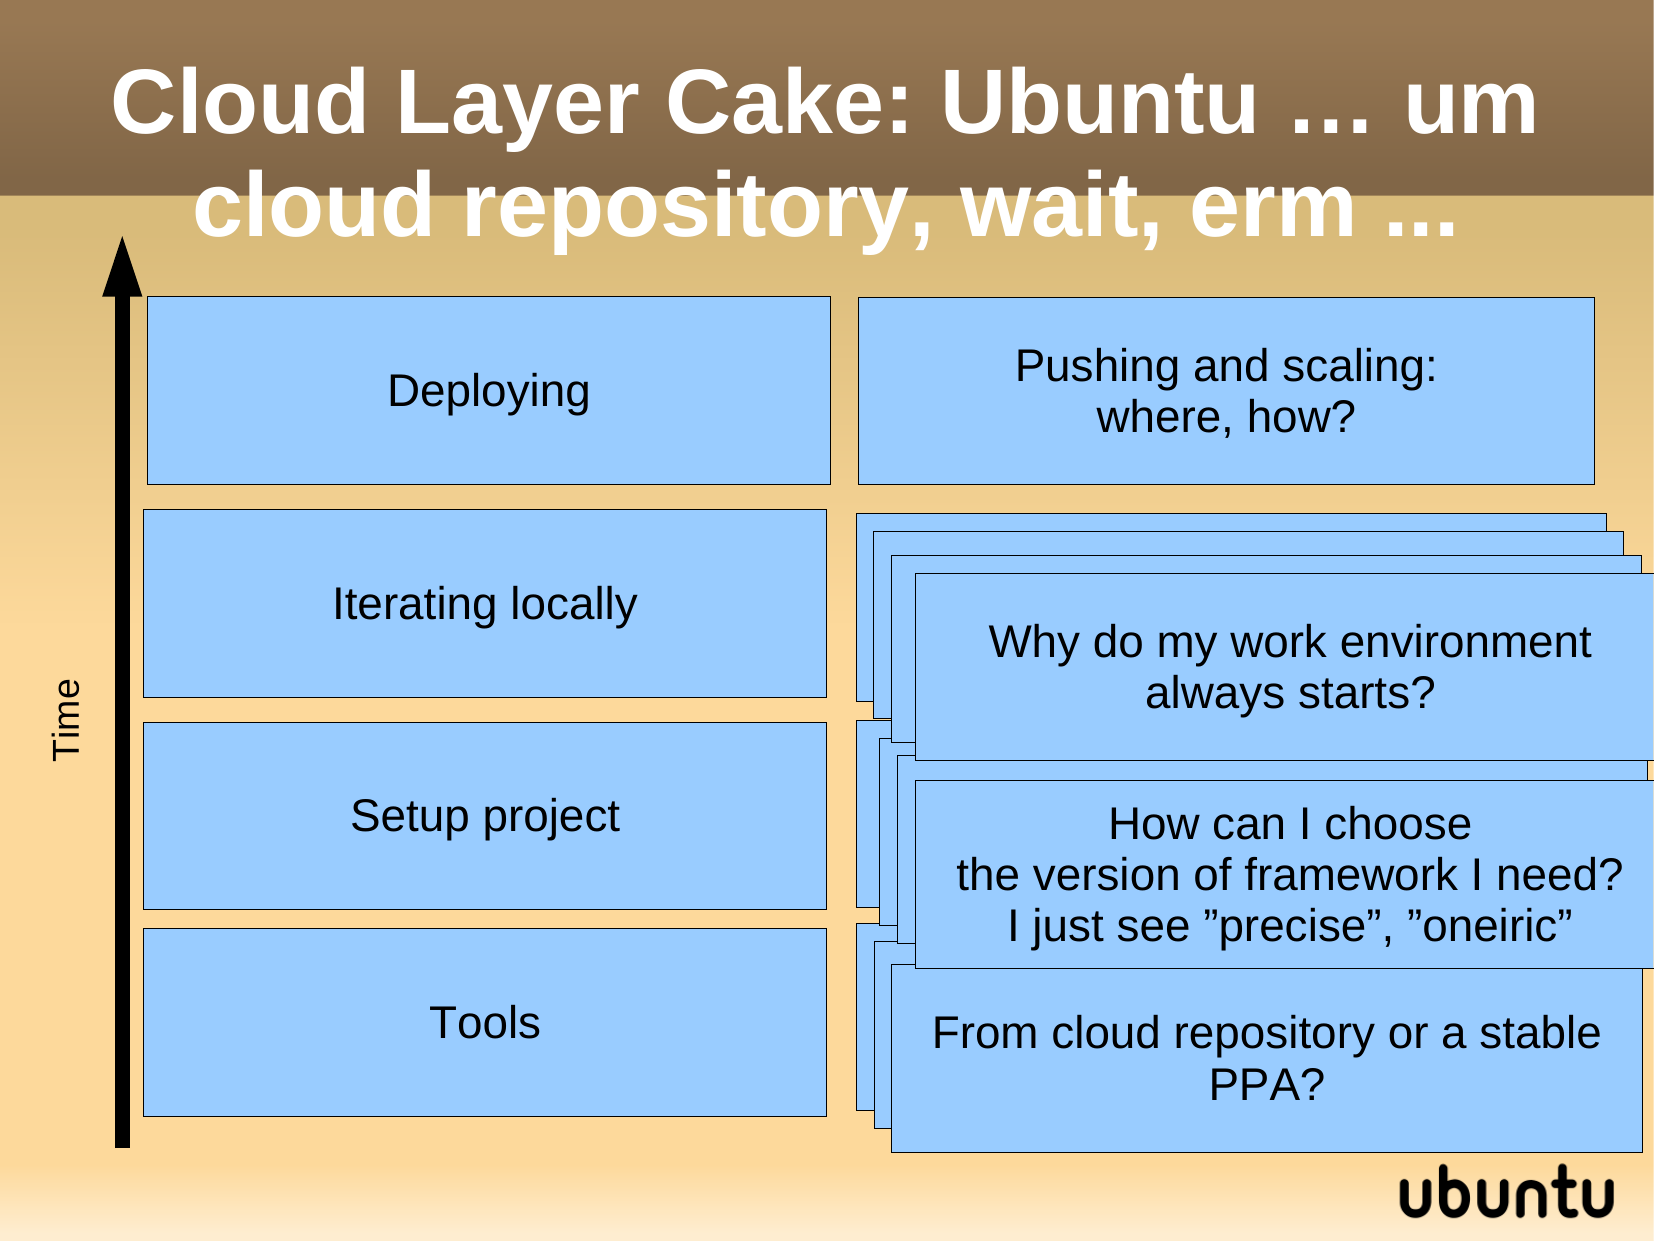

# Cloud Layer Cake: Ubuntu … um cloud repository, wait, erm ...
Deploying
Pushing and scaling:
where, how?
Iterating locally
How to refresh his development
branch to be used in production?
Switching between projects:
Mongodb, upstart, juju nodes
Switching between projects:
Mongodb, upstart, juju nodes
Why do my work environment
always starts?
Time
Local provider, lxc, vagrant,
Docker… create ssh keys
Setup project
Juju-quickstart, juju-gui
charms, Debs, PPAs, bundles…
How can I choose
the version of framework I need?
I just see ”precise”, ”oneiric”
His preferred editor
Tools
Juju-python, juju-core?
From cloud repository or a stable
PPA?